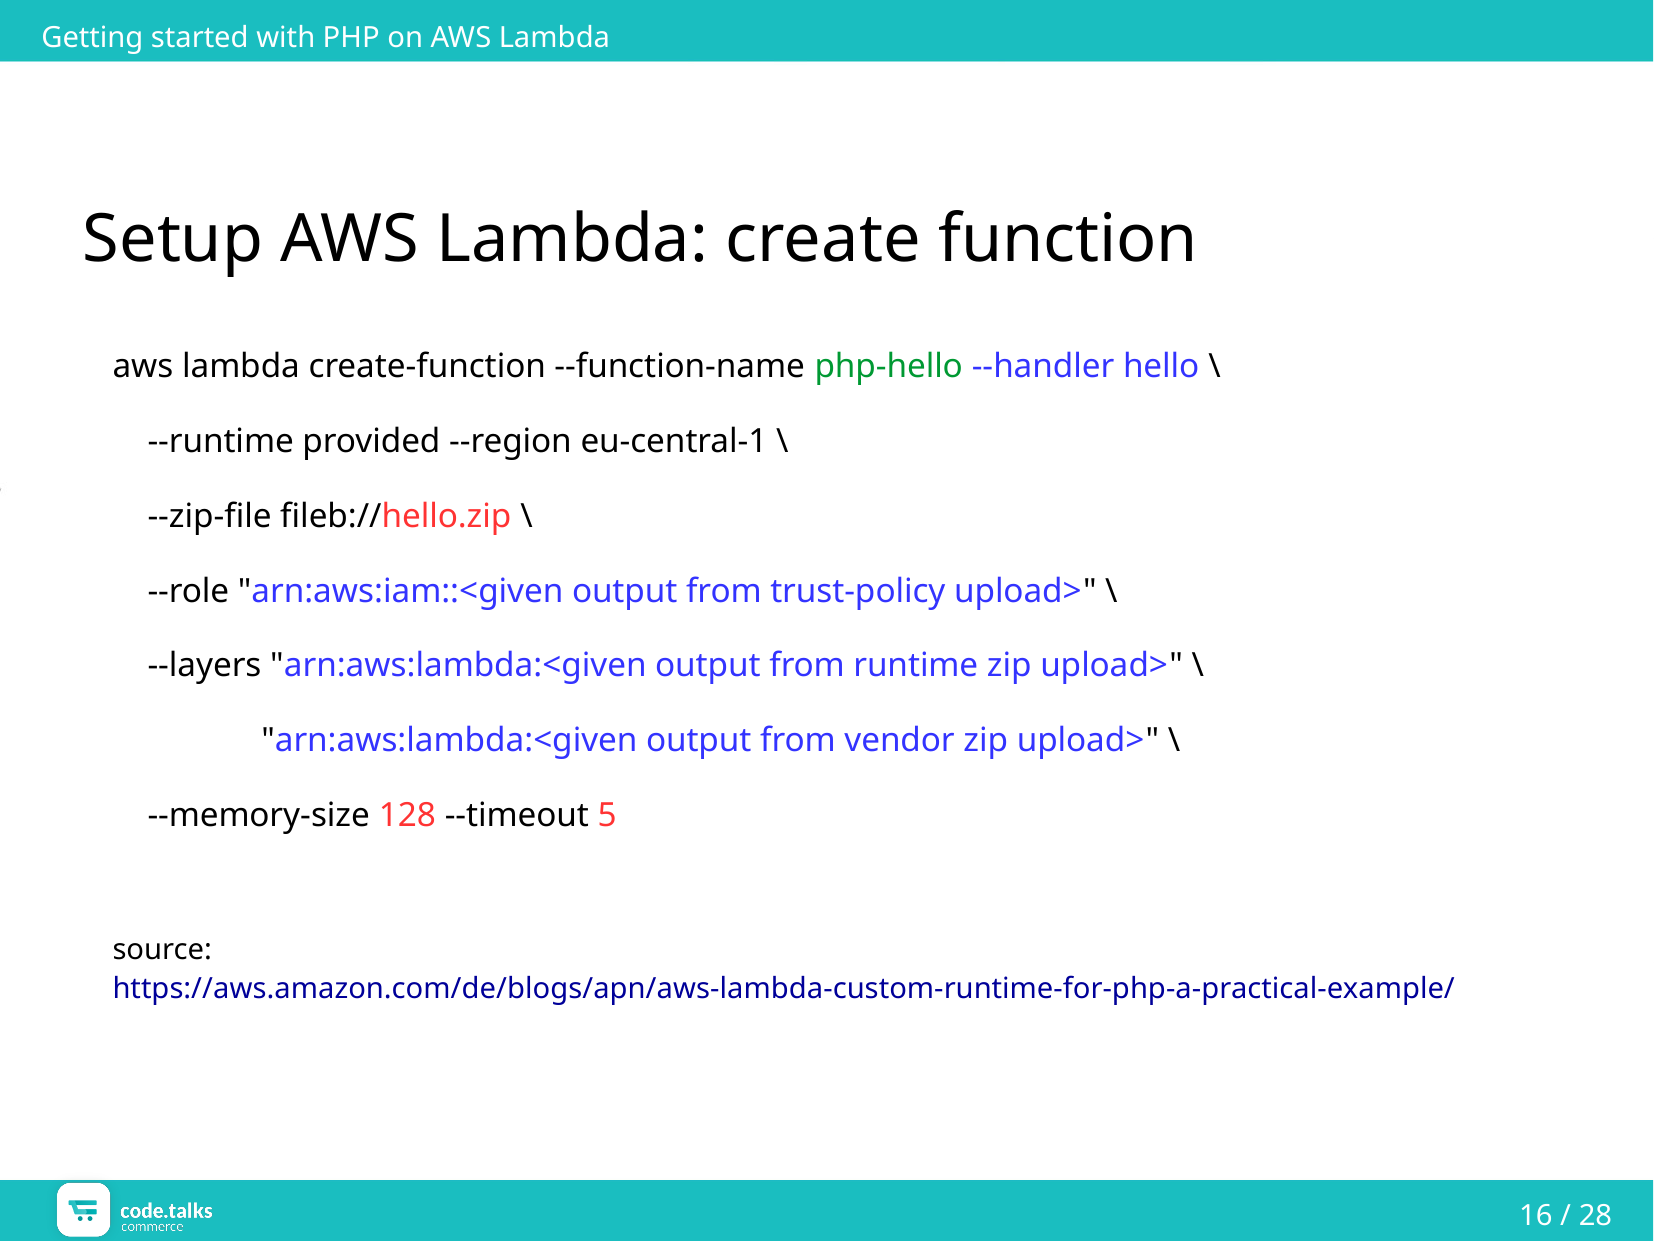

Getting started with PHP on AWS Lambda
Setup AWS Lambda: create function
# aws lambda create-function --function-name php-hello --handler hello \
 --runtime provided --region eu-central-1 \
 --zip-file fileb://hello.zip \
 --role "arn:aws:iam::<given output from trust-policy upload>" \
 --layers "arn:aws:lambda:<given output from runtime zip upload>" \
 "arn:aws:lambda:<given output from vendor zip upload>" \
 --memory-size 128 --timeout 5
source:
https://aws.amazon.com/de/blogs/apn/aws-lambda-custom-runtime-for-php-a-practical-example/
16